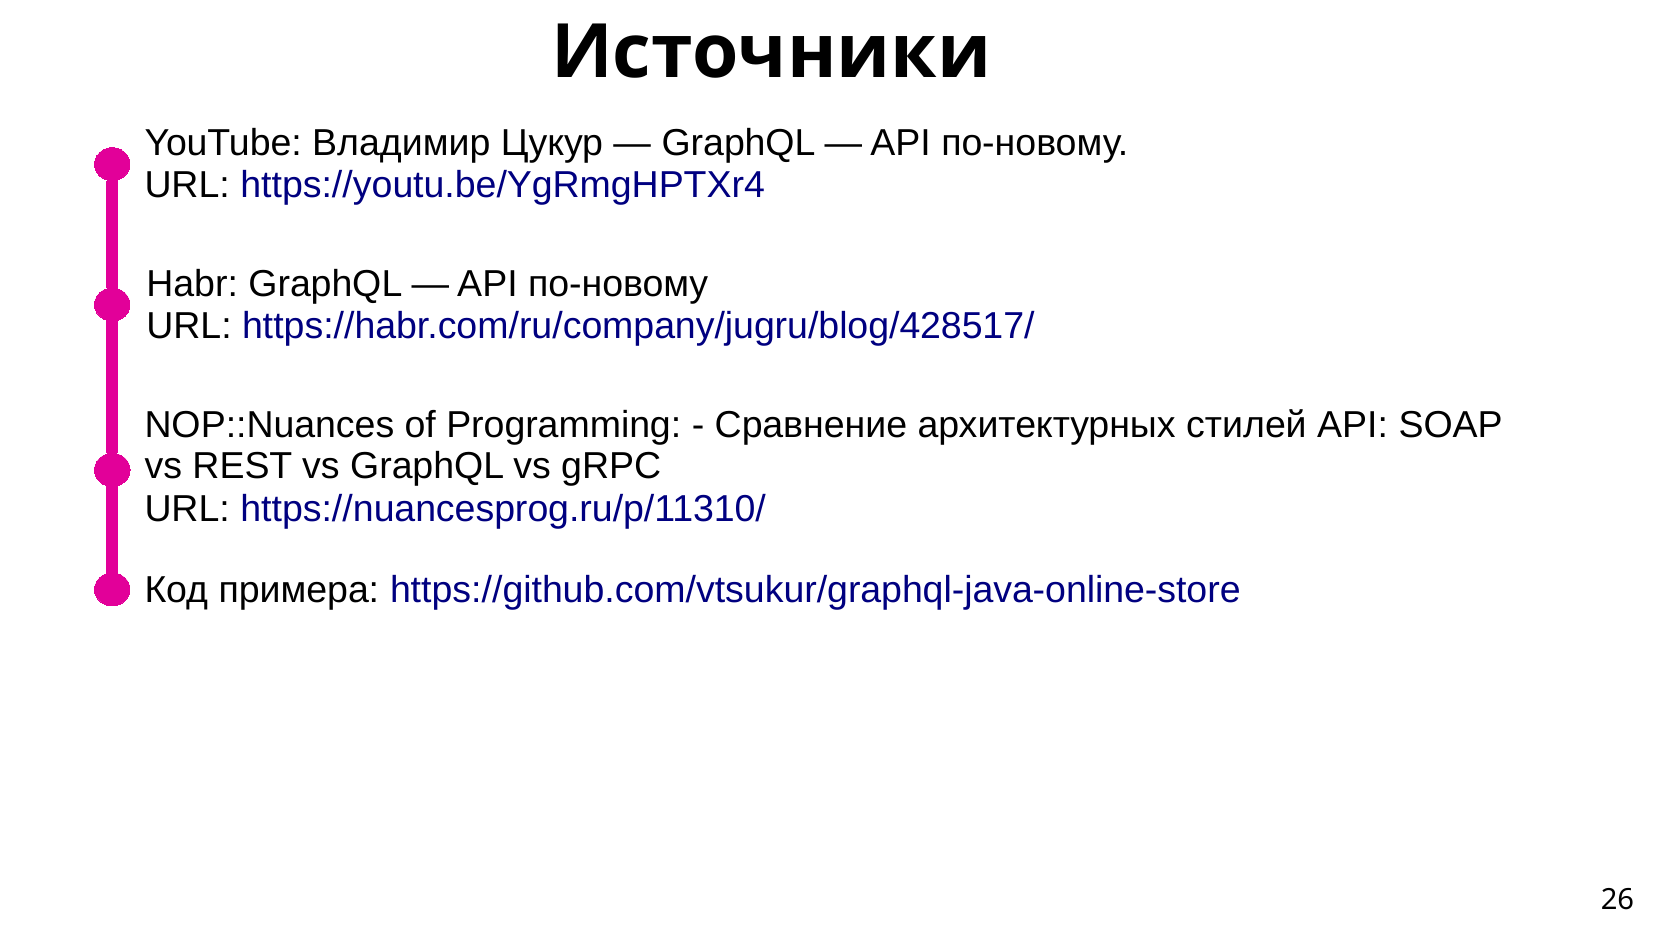

# Источники
YouTube: Владимир Цукур — GraphQL — API по-новому.
URL: https://youtu.be/YgRmgHPTXr4
Habr: GraphQL — API по-новому
URL: https://habr.com/ru/company/jugru/blog/428517/
NOP::Nuances of Programming: - Сравнение архитектурных стилей API: SOAP
vs REST vs GraphQL vs gRPC
URL: https://nuancesprog.ru/p/11310/
Код примера: https://github.com/vtsukur/graphql-java-online-store